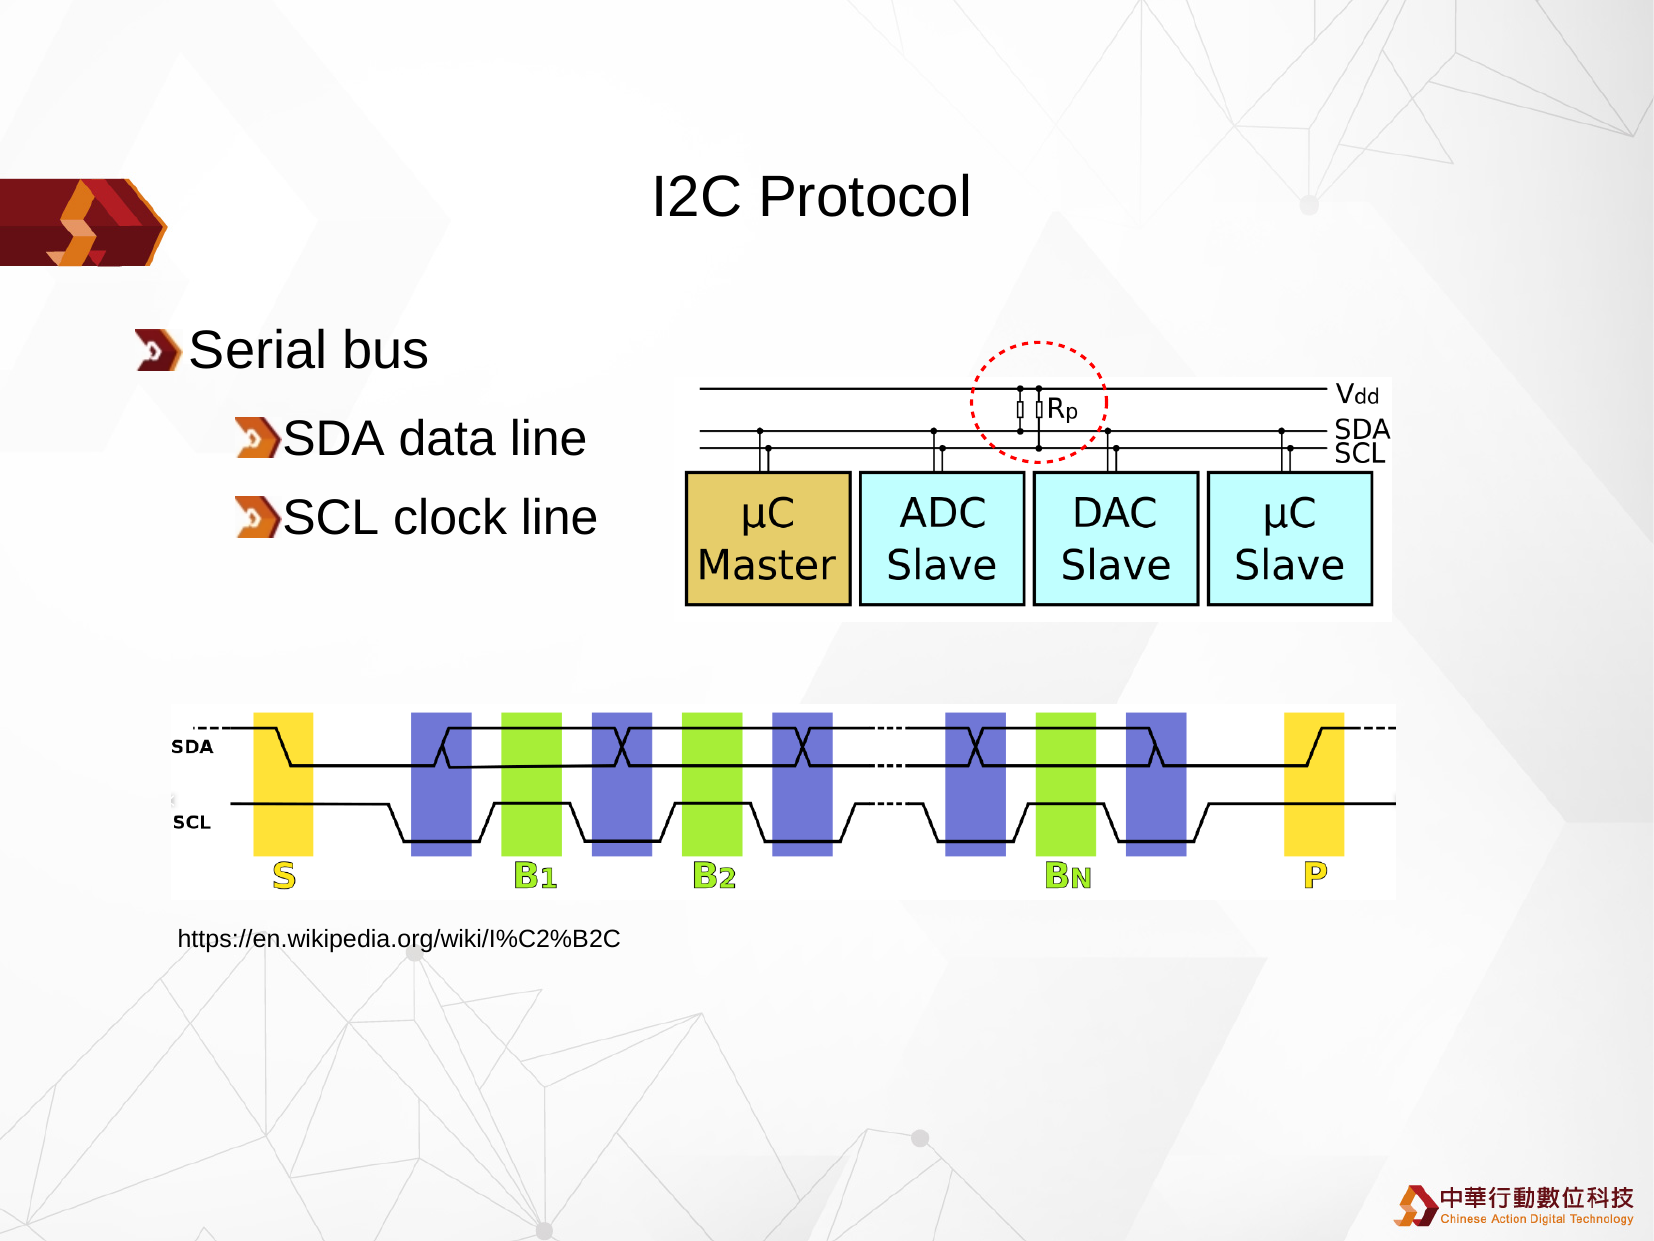

# I2C Protocol
Serial bus
SDA data line
SCL clock line
https://en.wikipedia.org/wiki/I%C2%B2C